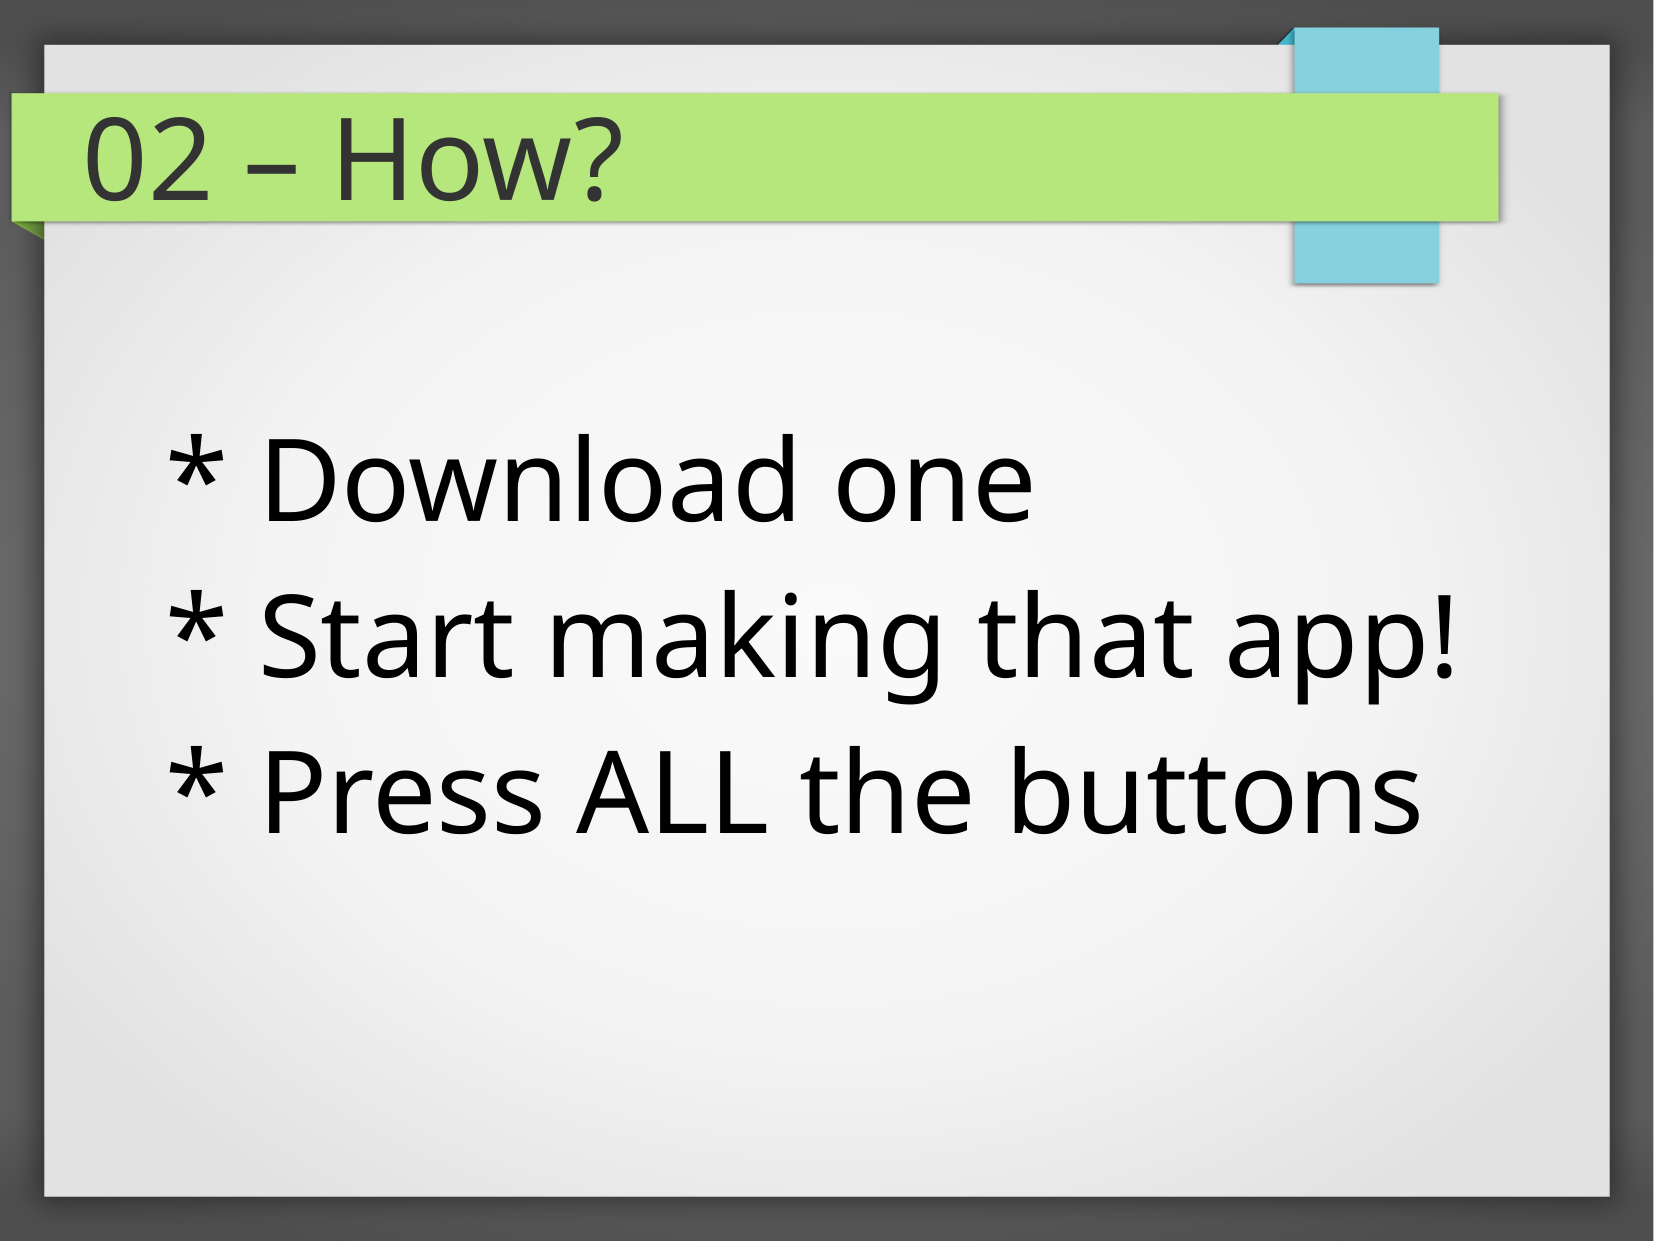

# 02 – How?
* Download one
* Start making that app!
* Press ALL the buttons